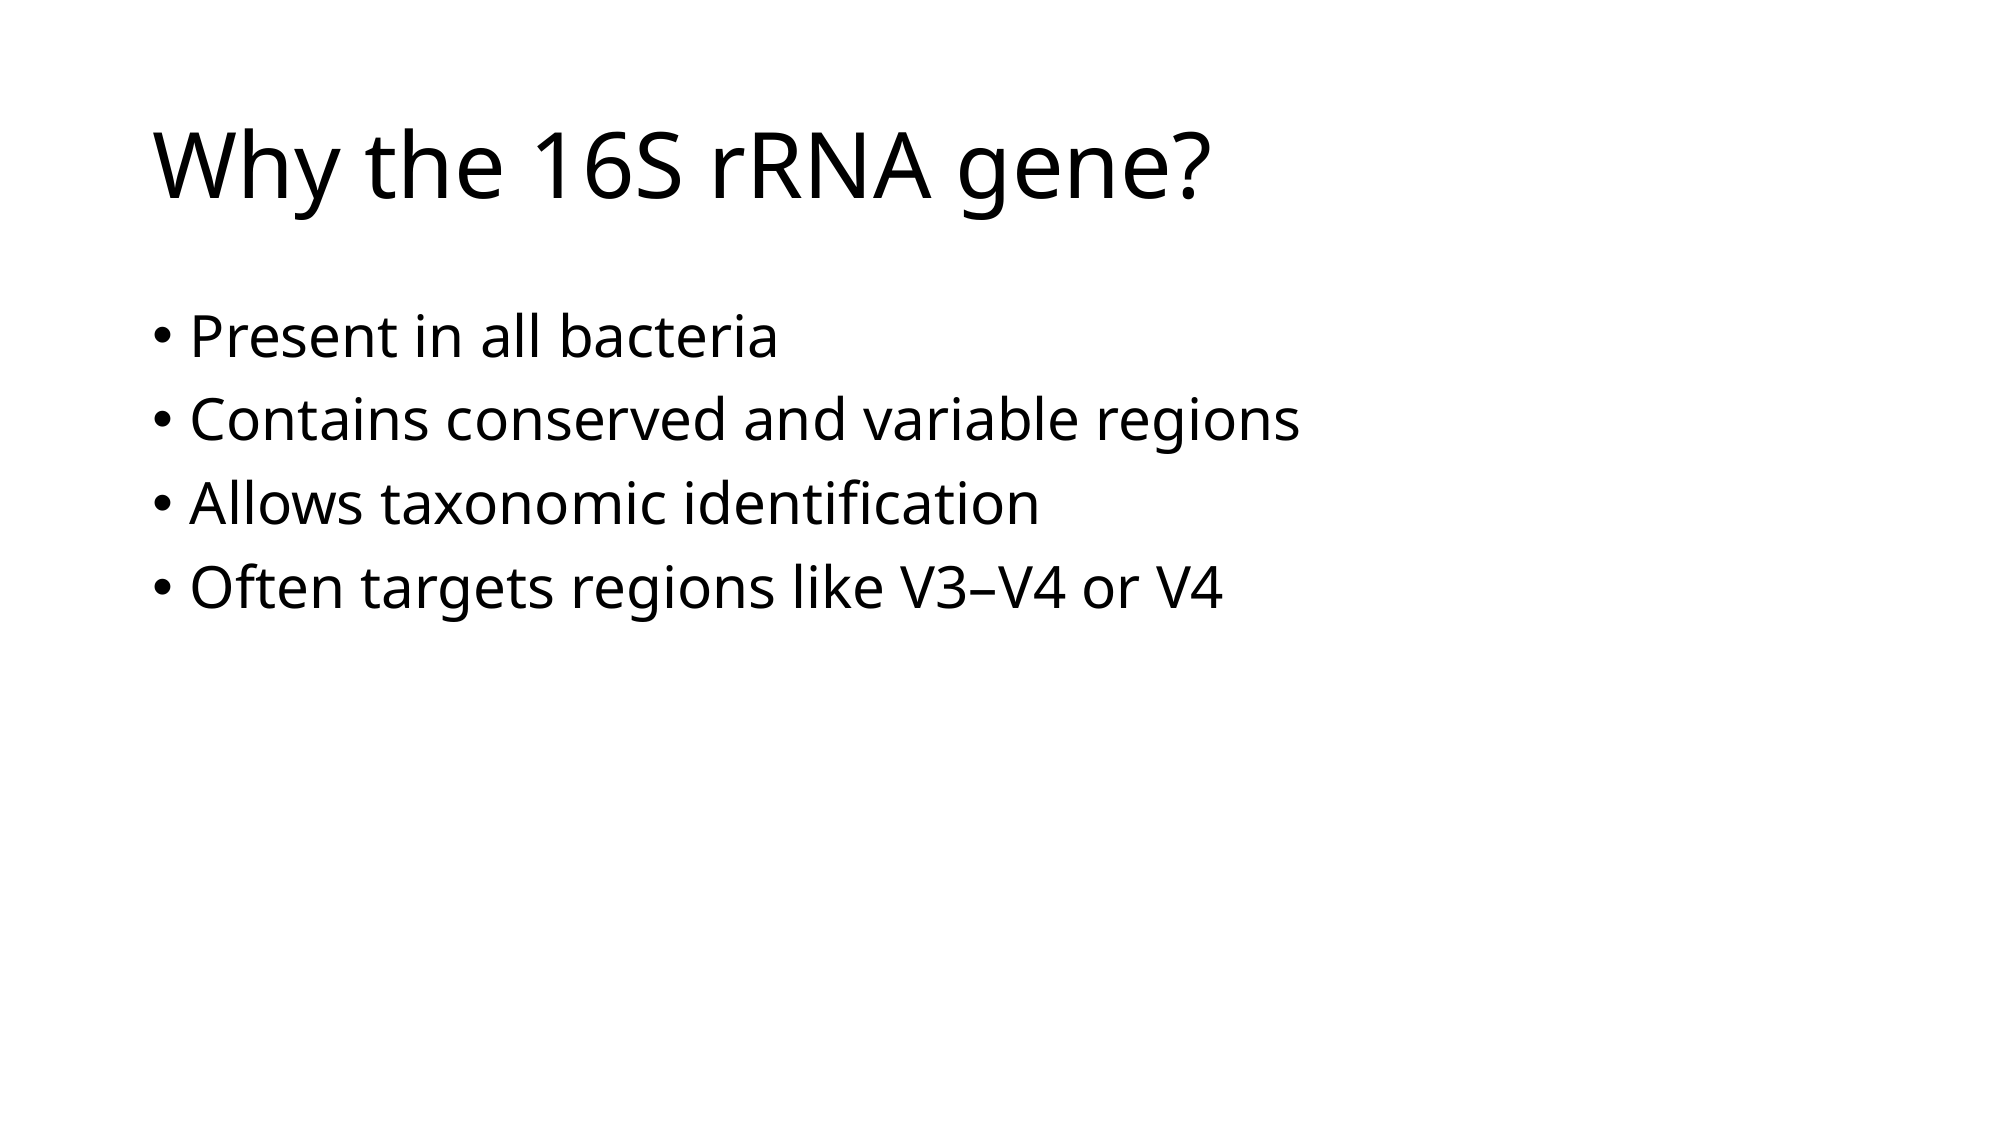

# Why the 16S rRNA gene?
Present in all bacteria
Contains conserved and variable regions
Allows taxonomic identification
Often targets regions like V3–V4 or V4